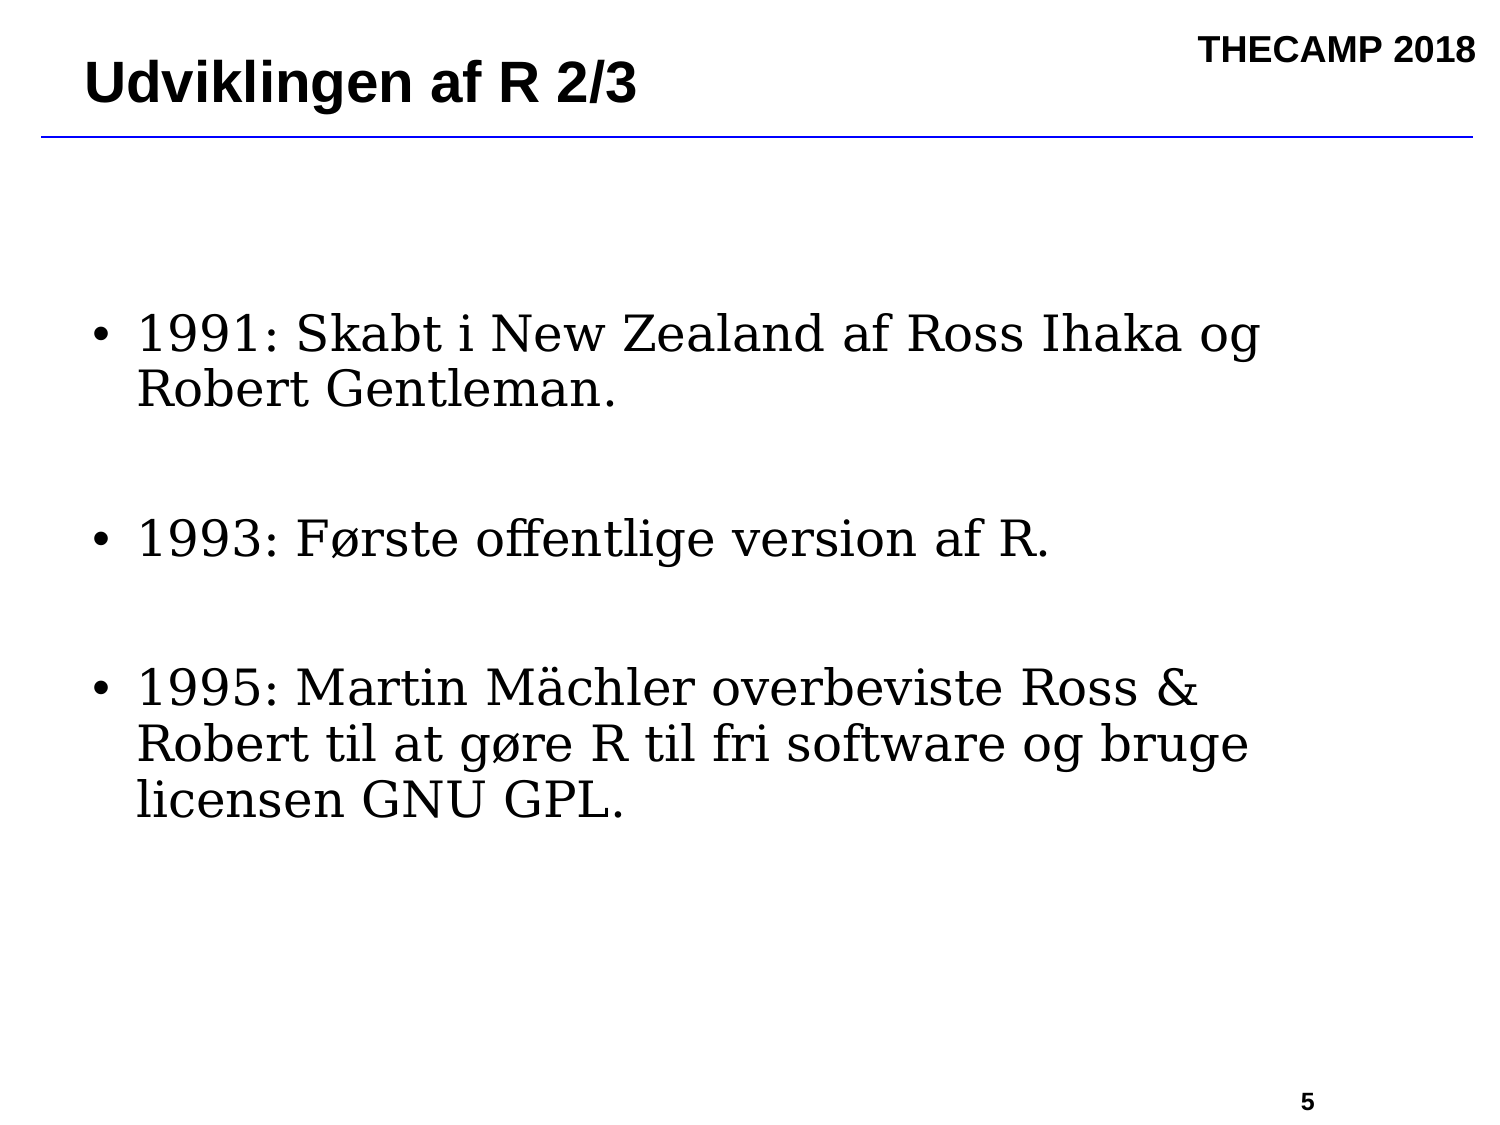

# Udviklingen af R 2/3
1991: Skabt i New Zealand af Ross Ihaka og Robert Gentleman.
1993: Første offentlige version af R.
1995: Martin Mächler overbeviste Ross & Robert til at gøre R til fri software og bruge licensen GNU GPL.